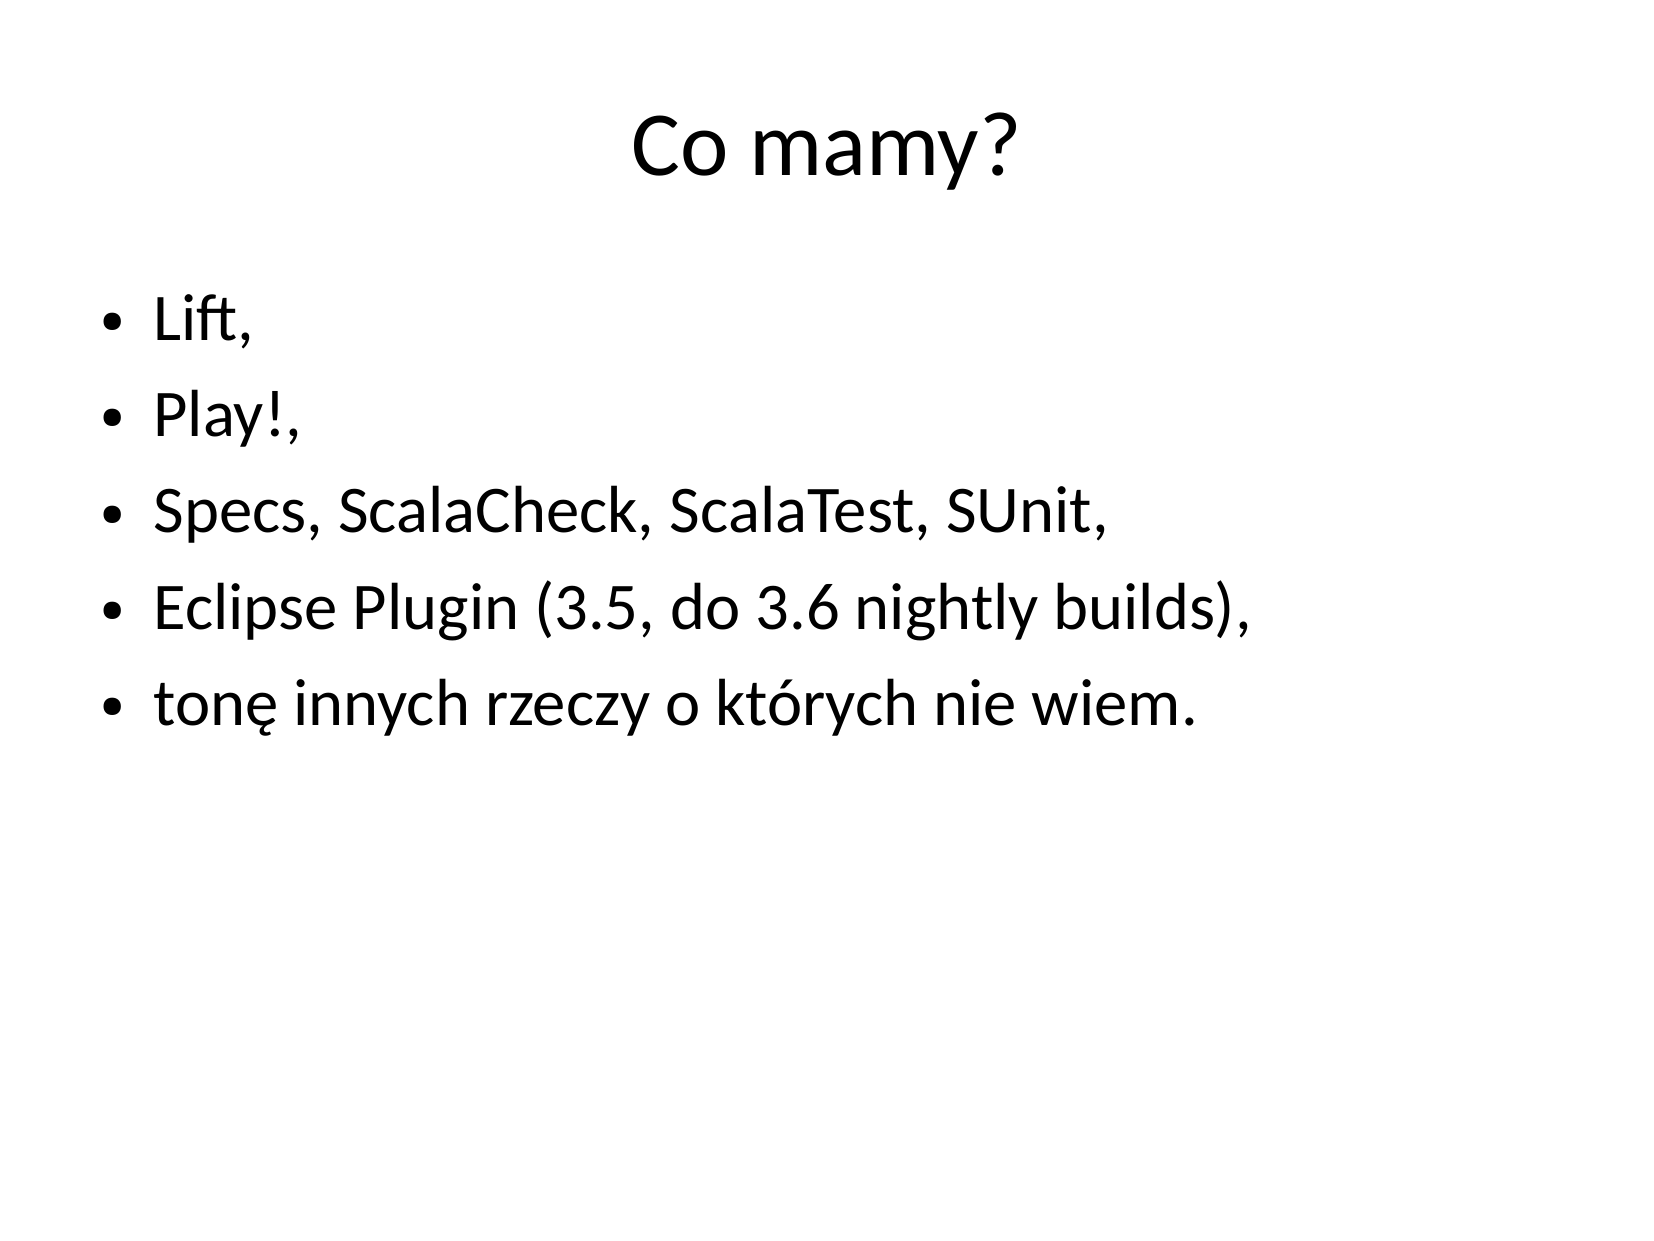

# Co mamy?
Lift,
Play!,
Specs, ScalaCheck, ScalaTest, SUnit,
Eclipse Plugin (3.5, do 3.6 nightly builds),
tonę innych rzeczy o których nie wiem.